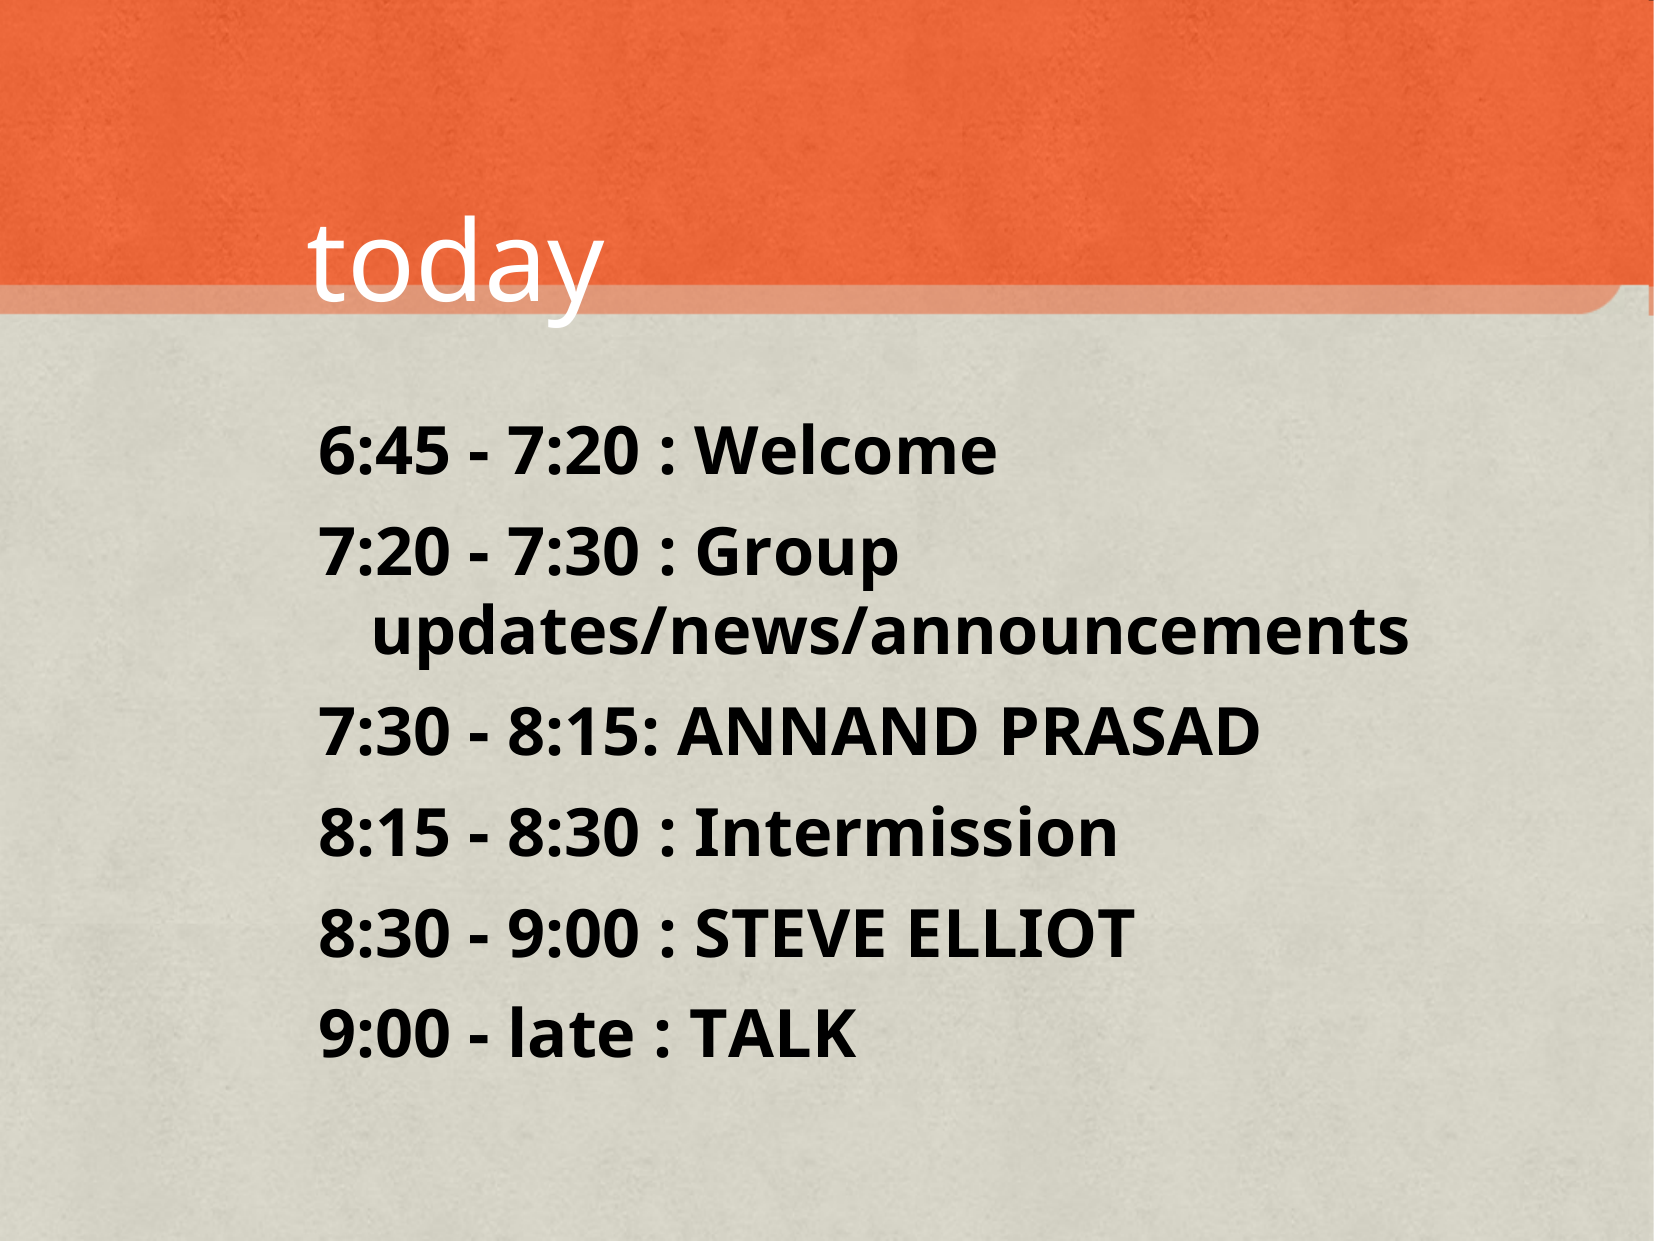

today
6:45 - 7:20 : Welcome
7:20 - 7:30 : Group updates/news/announcements
7:30 - 8:15: ANNAND PRASAD
8:15 - 8:30 : Intermission
8:30 - 9:00 : STEVE ELLIOT
9:00 - late : TALK